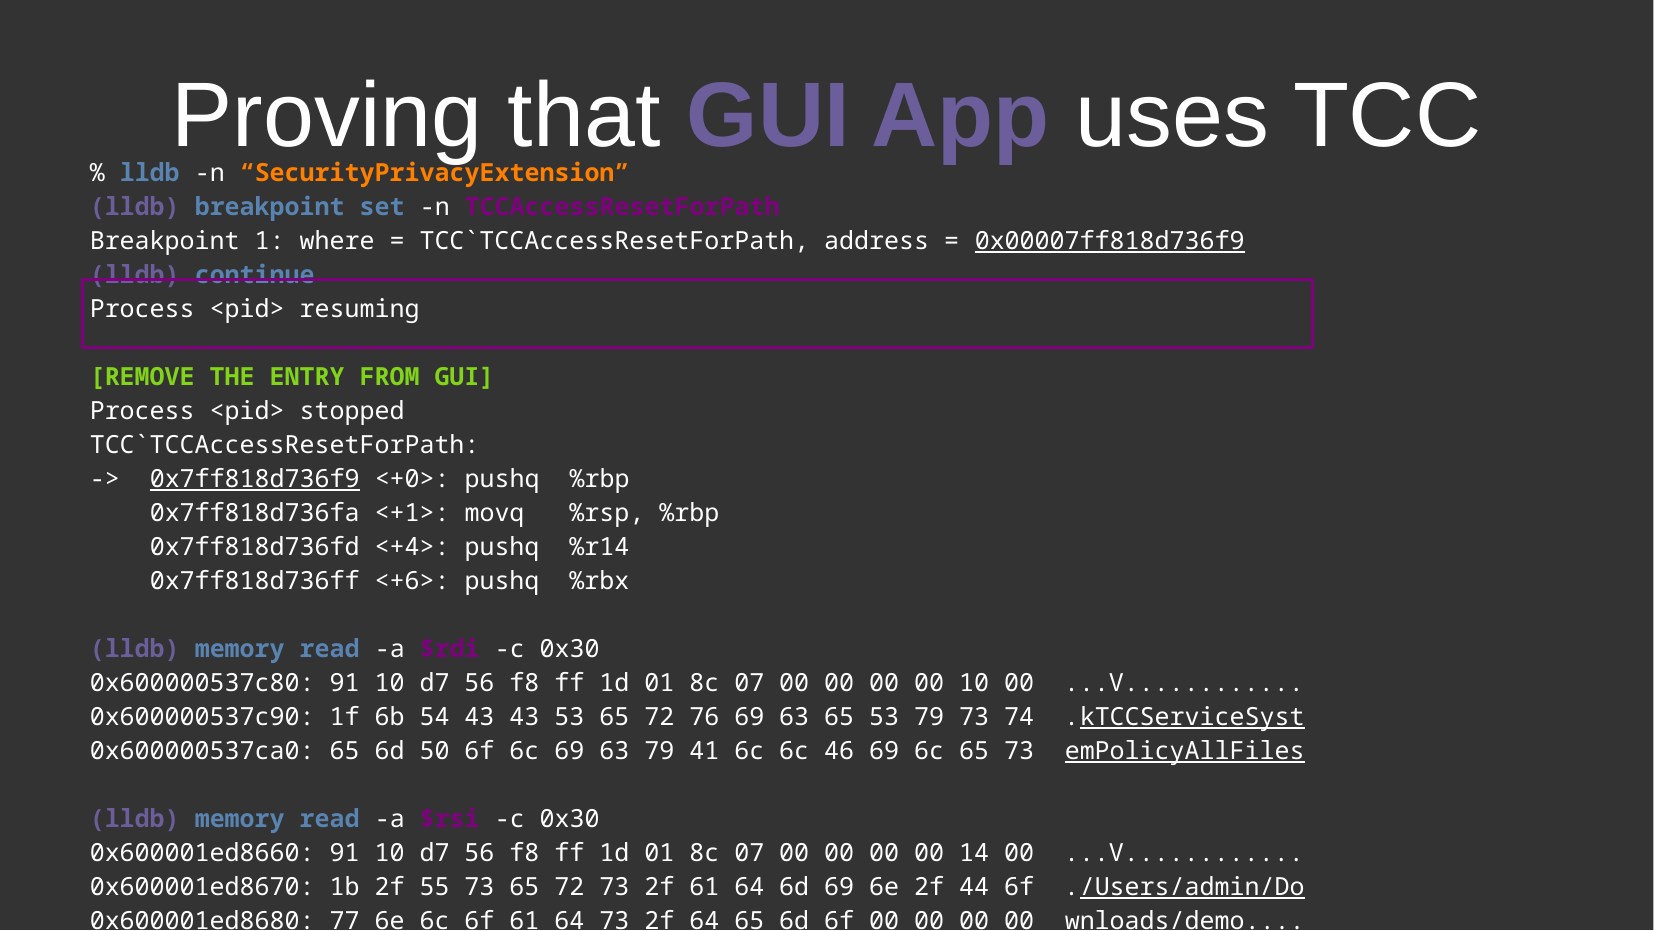

# Proving that GUI App uses TCC
% lldb -n “SecurityPrivacyExtension”
(lldb) breakpoint set -n TCCAccessResetForPath
Breakpoint 1: where = TCC`TCCAccessResetForPath, address = 0x00007ff818d736f9
(lldb) continue
Process <pid> resuming
[REMOVE THE ENTRY FROM GUI]
Process <pid> stopped
TCC`TCCAccessResetForPath:
-> 0x7ff818d736f9 <+0>: pushq %rbp
 0x7ff818d736fa <+1>: movq %rsp, %rbp
 0x7ff818d736fd <+4>: pushq %r14
 0x7ff818d736ff <+6>: pushq %rbx
(lldb) memory read -a $rdi -c 0x30
0x600000537c80: 91 10 d7 56 f8 ff 1d 01 8c 07 00 00 00 00 10 00 ...V............
0x600000537c90: 1f 6b 54 43 43 53 65 72 76 69 63 65 53 79 73 74 .kTCCServiceSyst
0x600000537ca0: 65 6d 50 6f 6c 69 63 79 41 6c 6c 46 69 6c 65 73 emPolicyAllFiles
(lldb) memory read -a $rsi -c 0x30
0x600001ed8660: 91 10 d7 56 f8 ff 1d 01 8c 07 00 00 00 00 14 00 ...V............
0x600001ed8670: 1b 2f 55 73 65 72 73 2f 61 64 6d 69 6e 2f 44 6f ./Users/admin/Do
0x600001ed8680: 77 6e 6c 6f 61 64 73 2f 64 65 6d 6f 00 00 00 00 wnloads/demo....